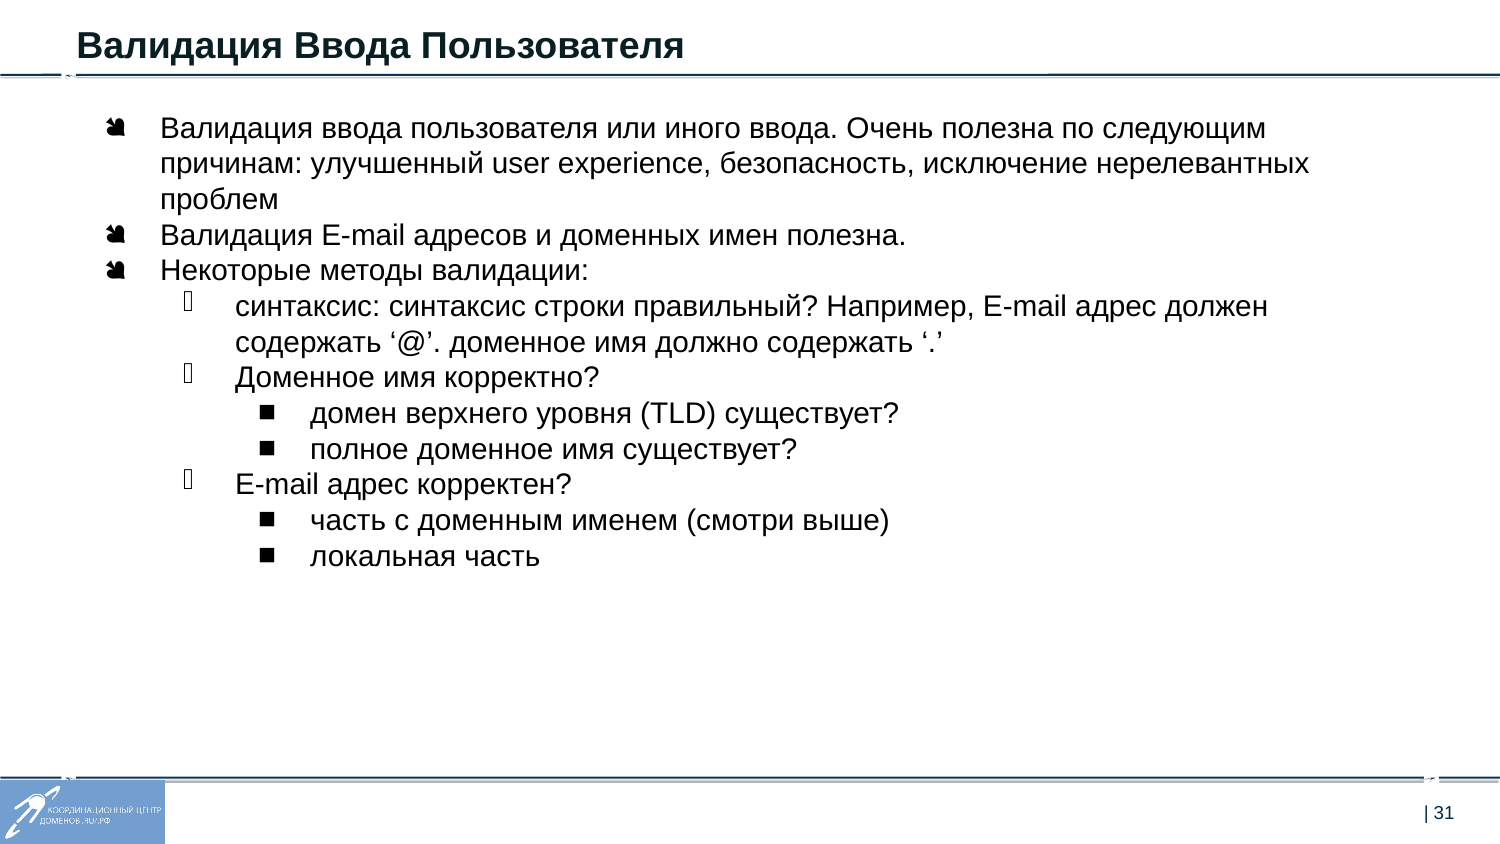

# Валидация Ввода Пользователя
Валидация ввода пользователя или иного ввода. Очень полезна по следующим причинам: улучшенный user experience, безопасность, исключение нерелевантных проблем
Валидация E-mail адресов и доменных имен полезна.
Некоторые методы валидации:
синтаксис: синтаксис строки правильный? Например, E-mail адрес должен содержать ‘@’. доменное имя должно содержать ‘.’
Доменное имя корректно?
домен верхнего уровня (TLD) существует?
полное доменное имя существует?
E-mail адрес корректен?
часть с доменным именем (смотри выше)
локальная часть